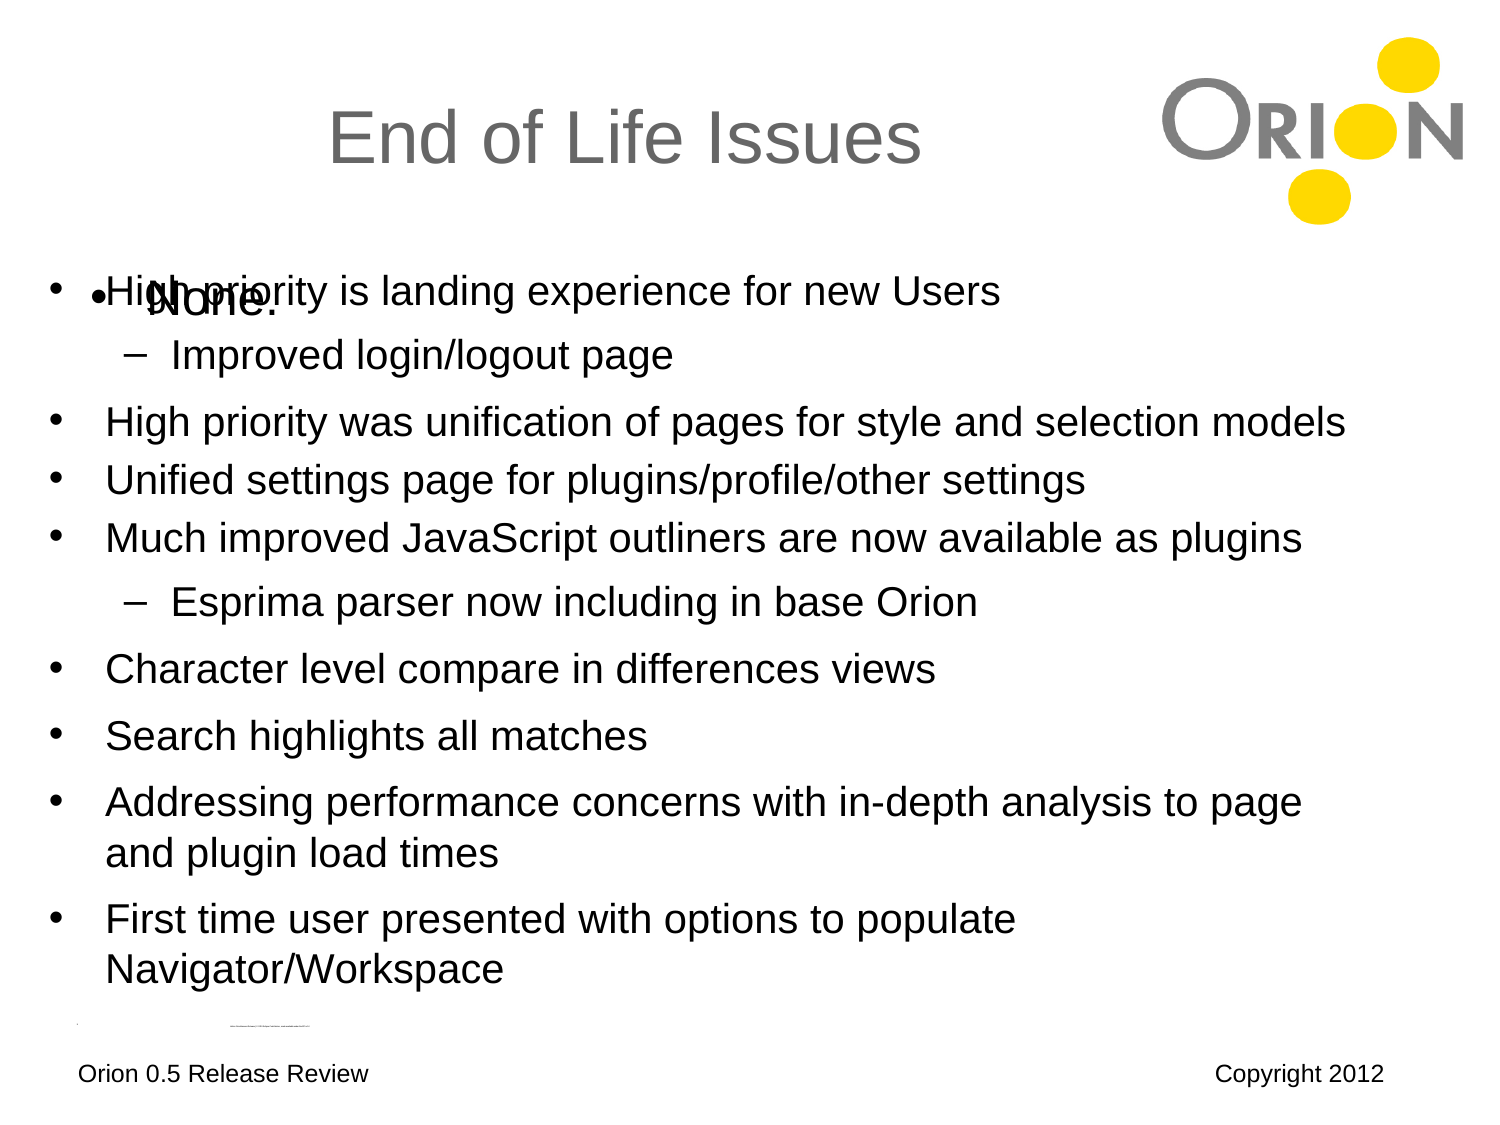

# End of Life Issues
None.
High priority is landing experience for new Users
Improved login/logout page
High priority was unification of pages for style and selection models
Unified settings page for plugins/profile/other settings
Much improved JavaScript outliners are now available as plugins
Esprima parser now including in base Orion
Character level compare in differences views
Search highlights all matches
Addressing performance concerns with in-depth analysis to page and plugin load times
First time user presented with options to populate Navigator/Workspace
9
Copyright 2011